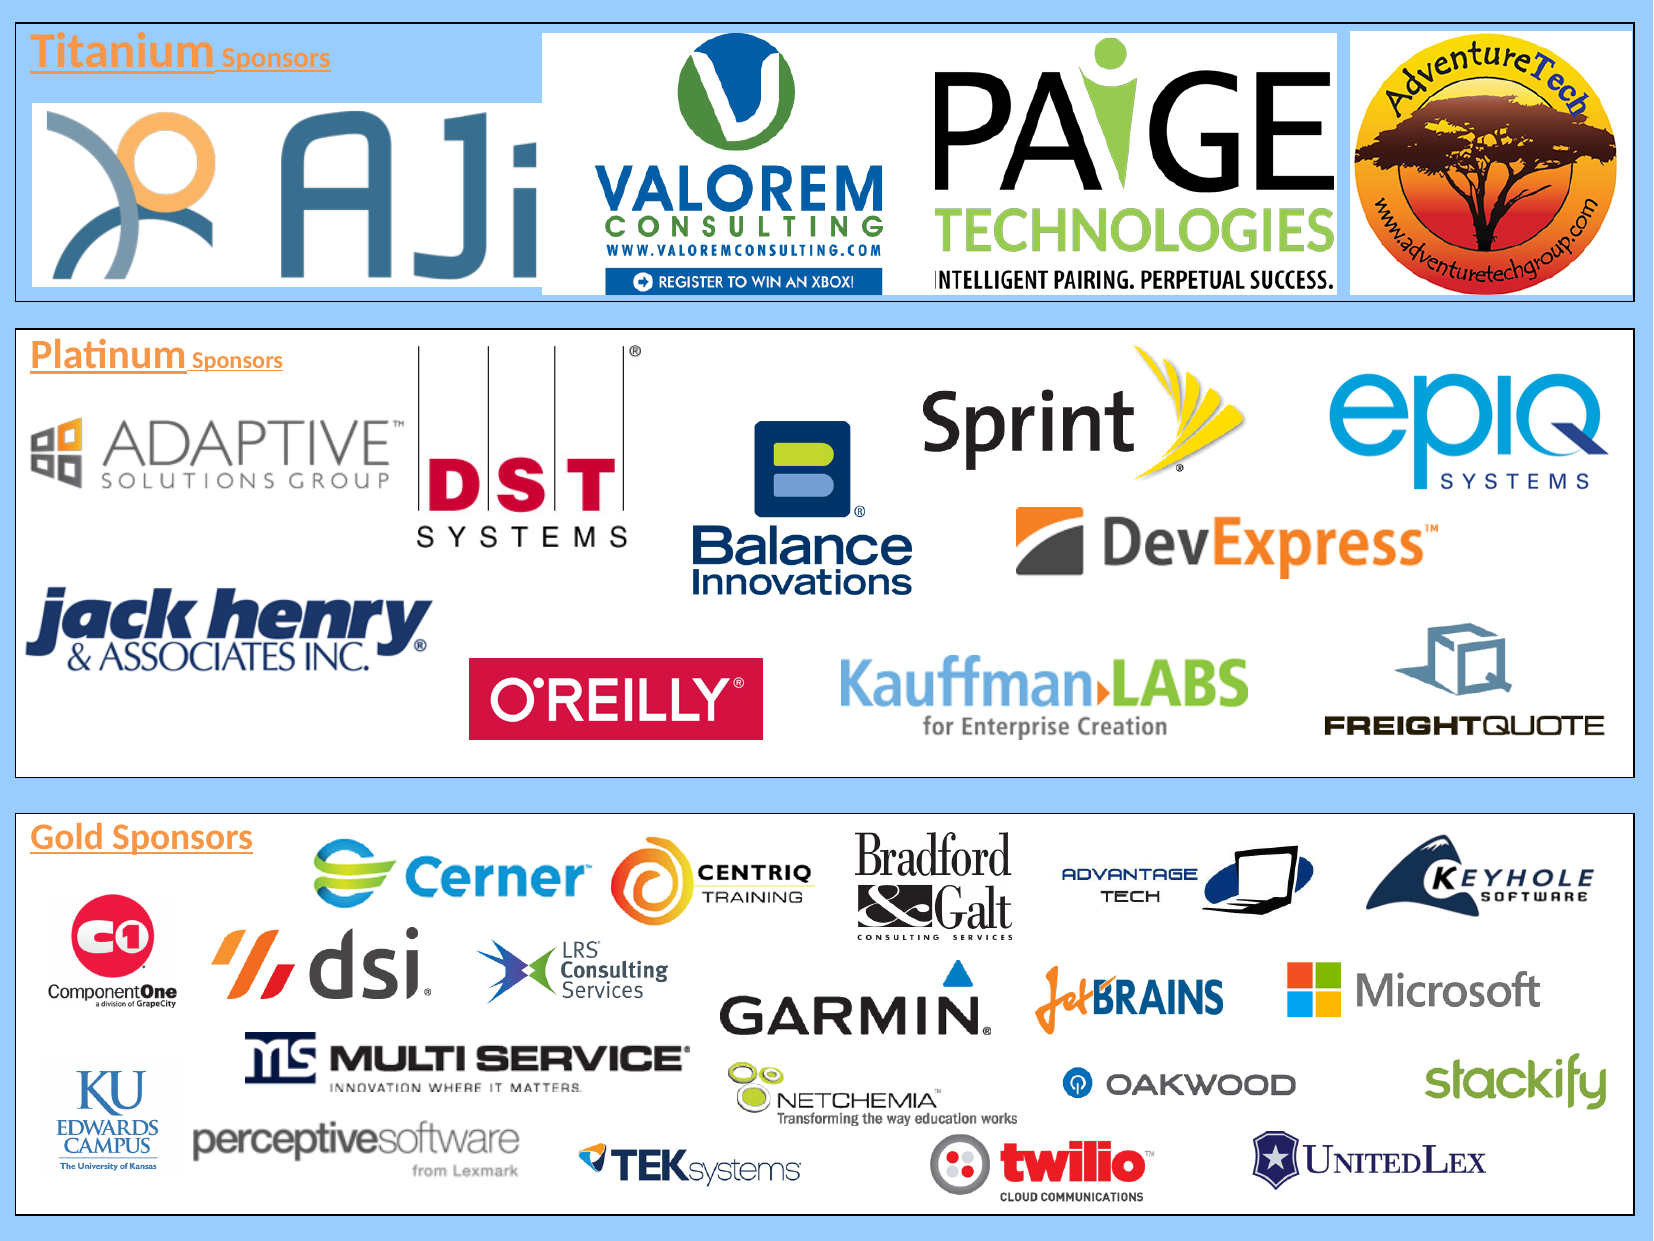

| Titanium Sponsors |
| --- |
| Platinum Sponsors |
| --- |
| Gold Sponsors |
| --- |